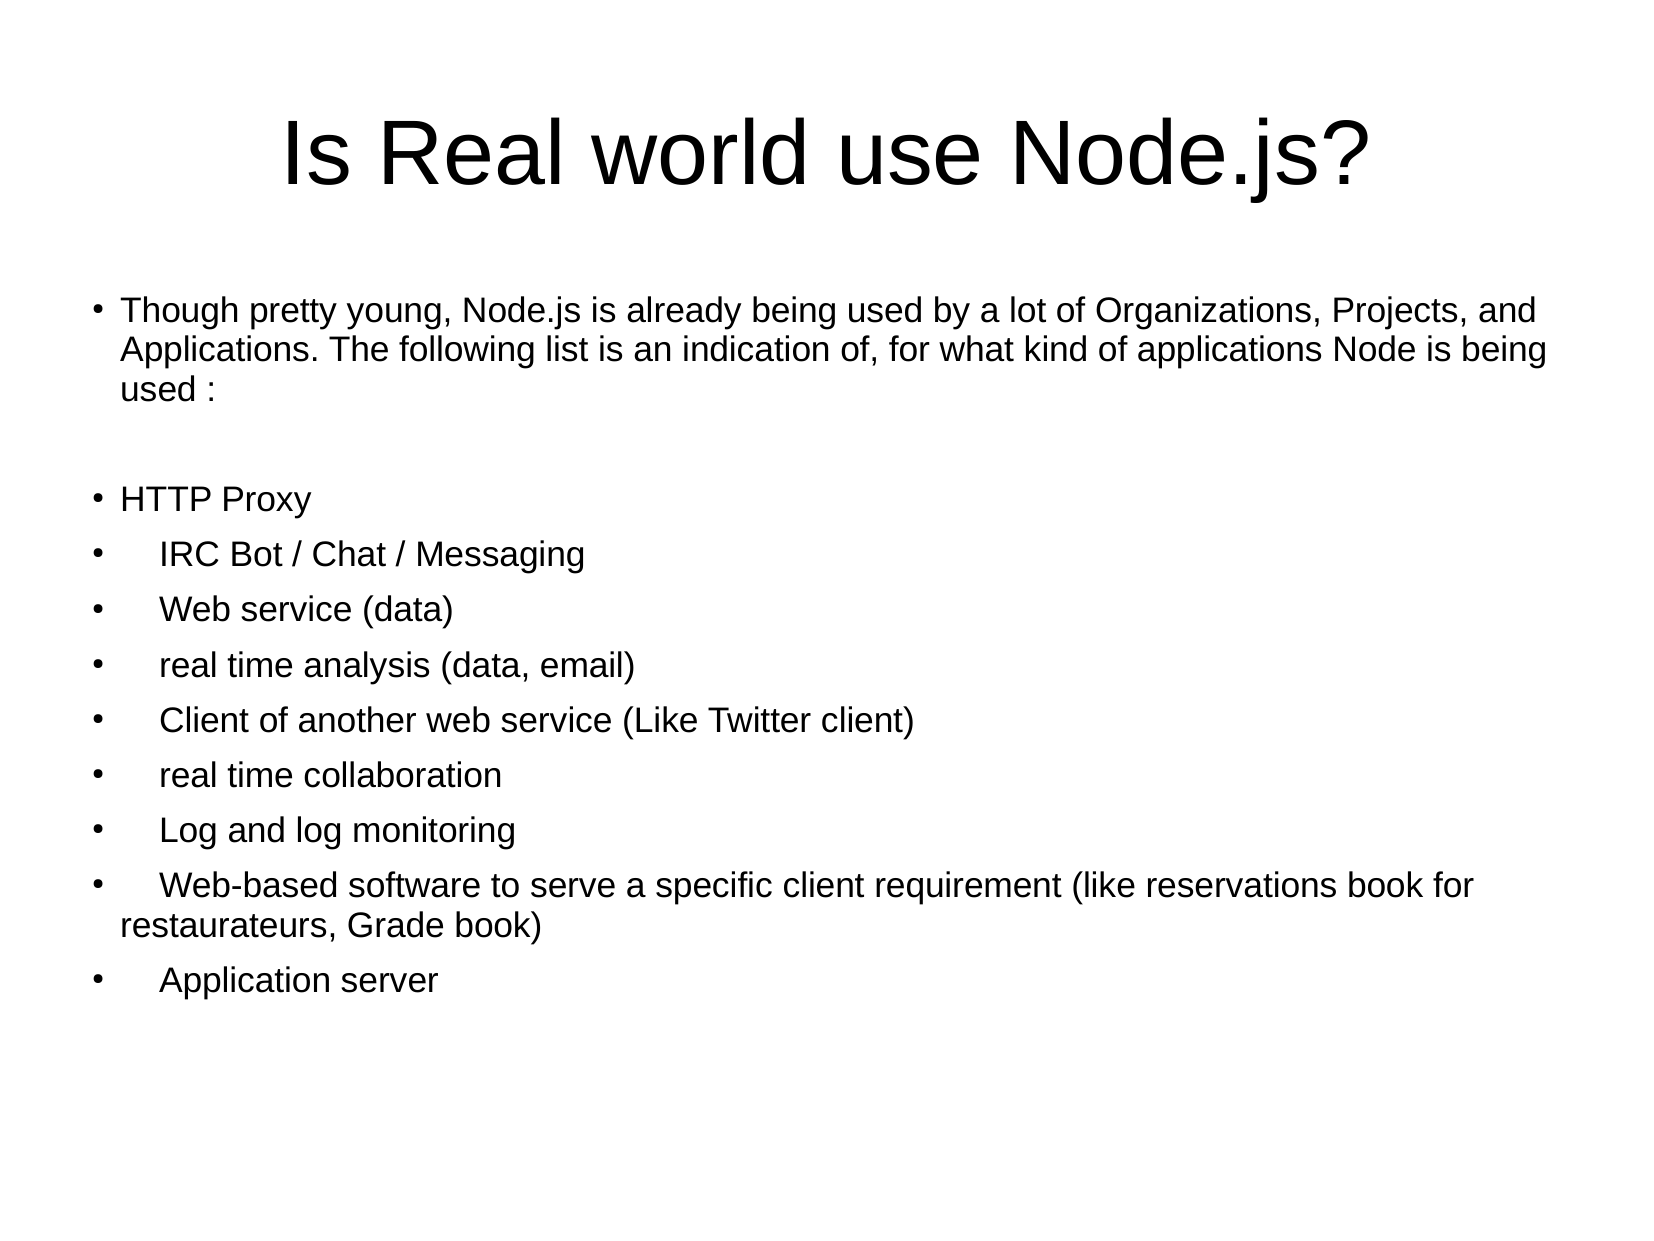

# Is Real world use Node.js?
Though pretty young, Node.js is already being used by a lot of Organizations, Projects, and Applications. The following list is an indication of, for what kind of applications Node is being used :
HTTP Proxy
 IRC Bot / Chat / Messaging
 Web service (data)
 real time analysis (data, email)
 Client of another web service (Like Twitter client)
 real time collaboration
 Log and log monitoring
 Web-based software to serve a specific client requirement (like reservations book for restaurateurs, Grade book)
 Application server